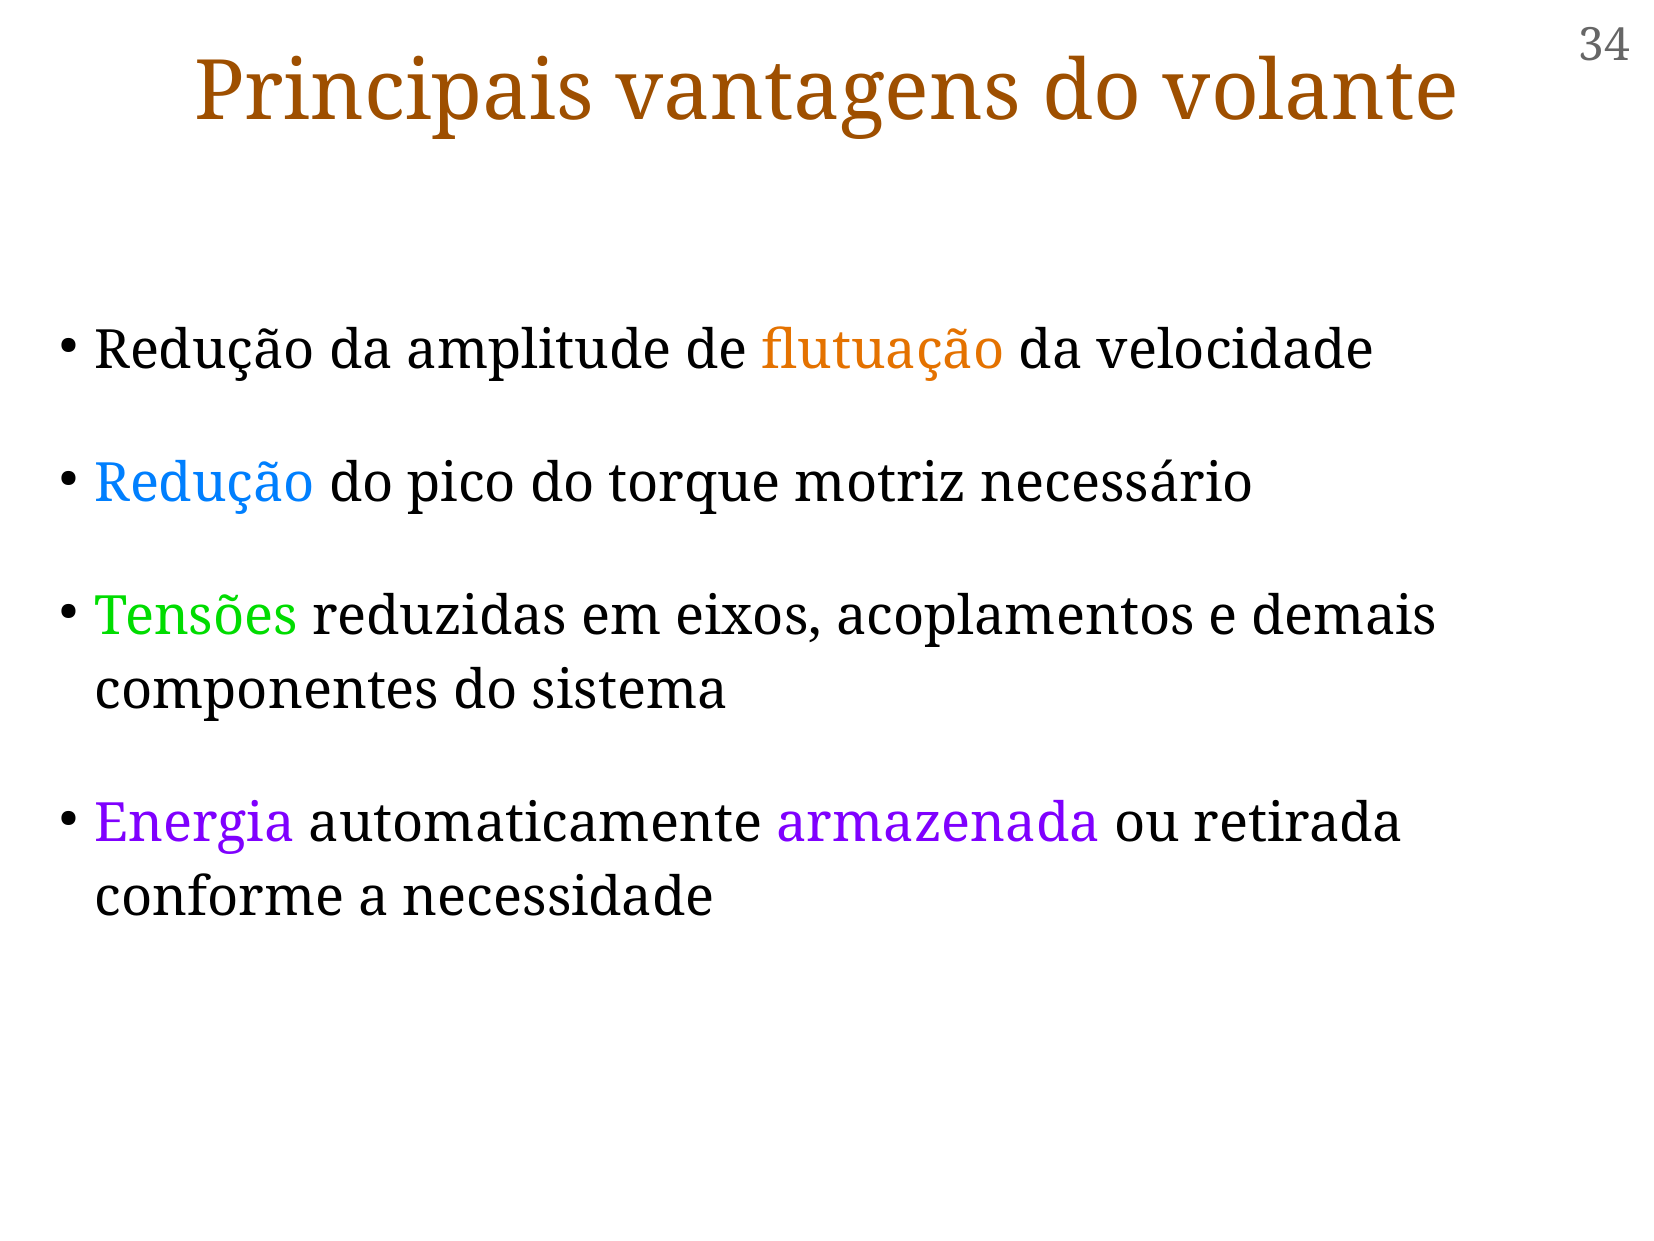

34
# Principais vantagens do volante
Redução da amplitude de flutuação da velocidade
Redução do pico do torque motriz necessário
Tensões reduzidas em eixos, acoplamentos e demais componentes do sistema
Energia automaticamente armazenada ou retirada conforme a necessidade